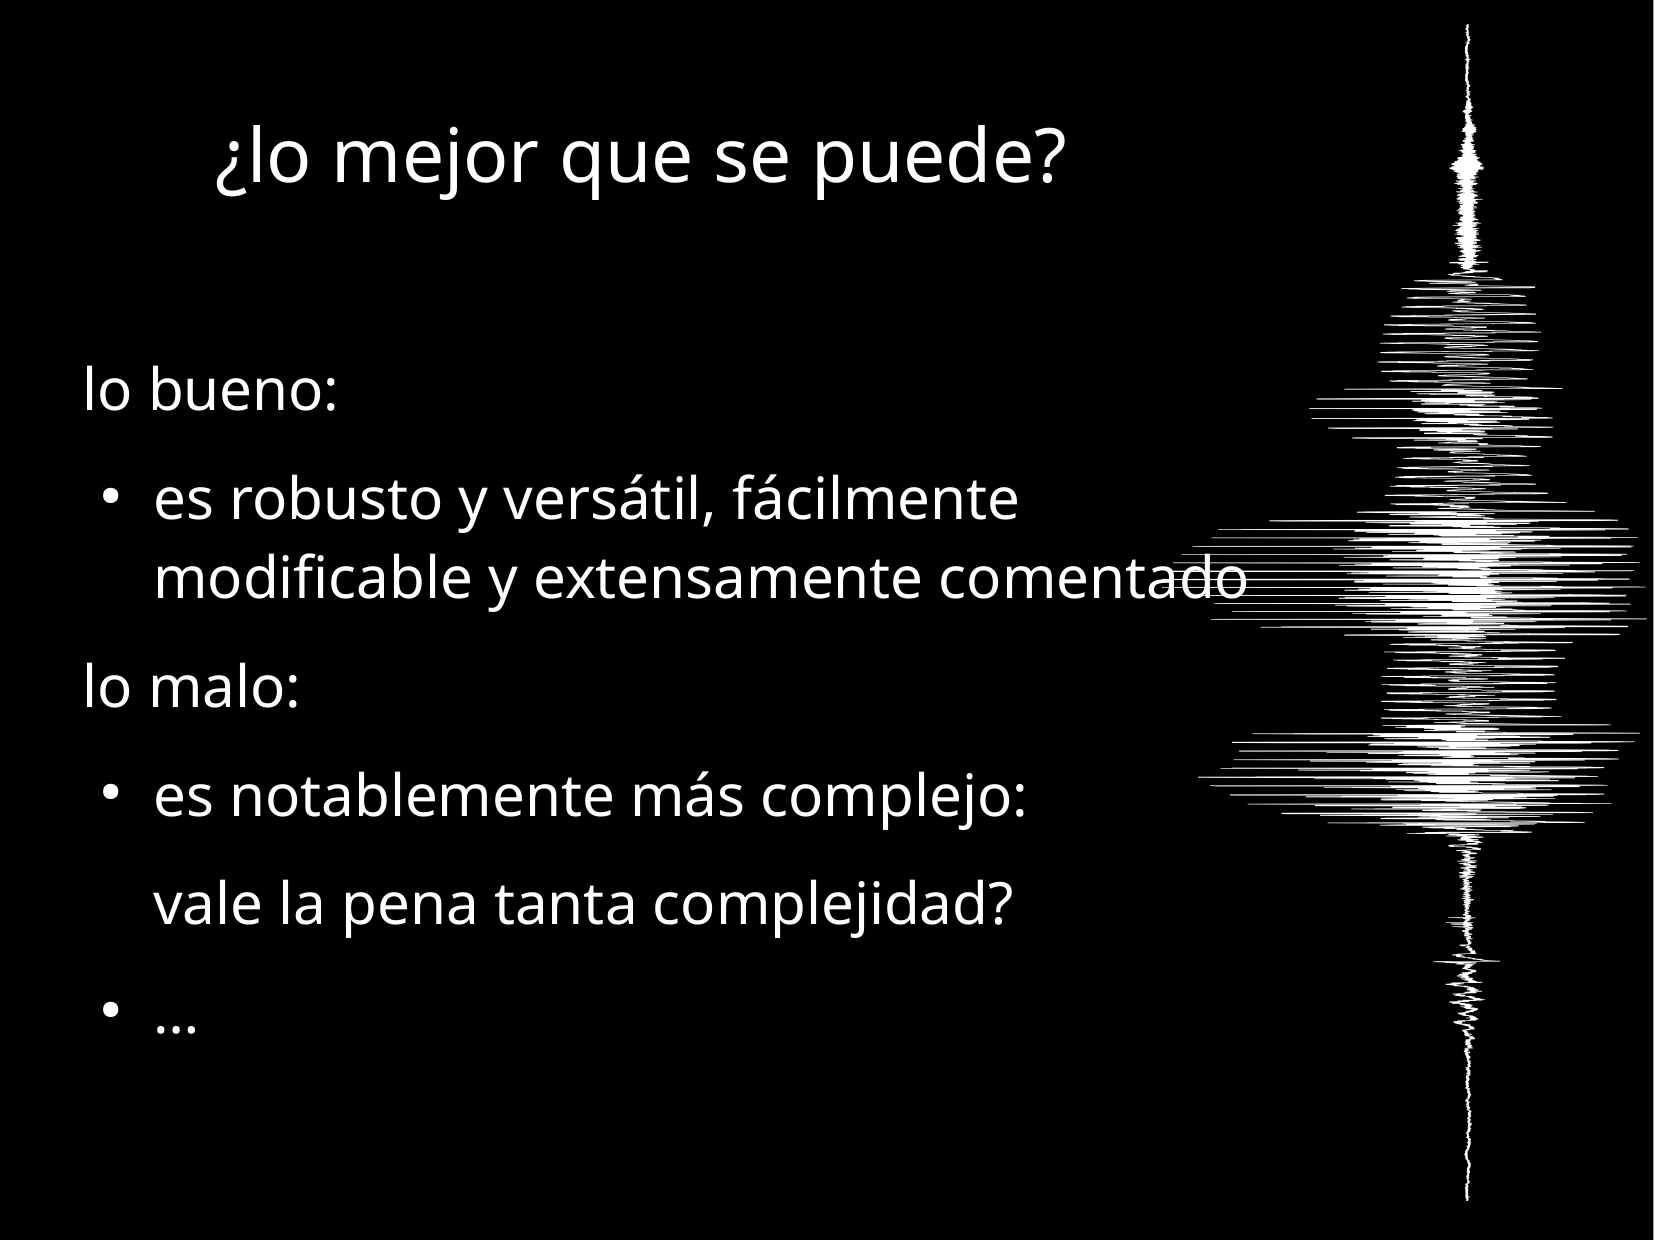

# ¿lo mejor que se puede?
lo bueno:
es robusto y versátil, fácilmente modificable y extensamente comentado
lo malo:
es notablemente más complejo:
vale la pena tanta complejidad?
…